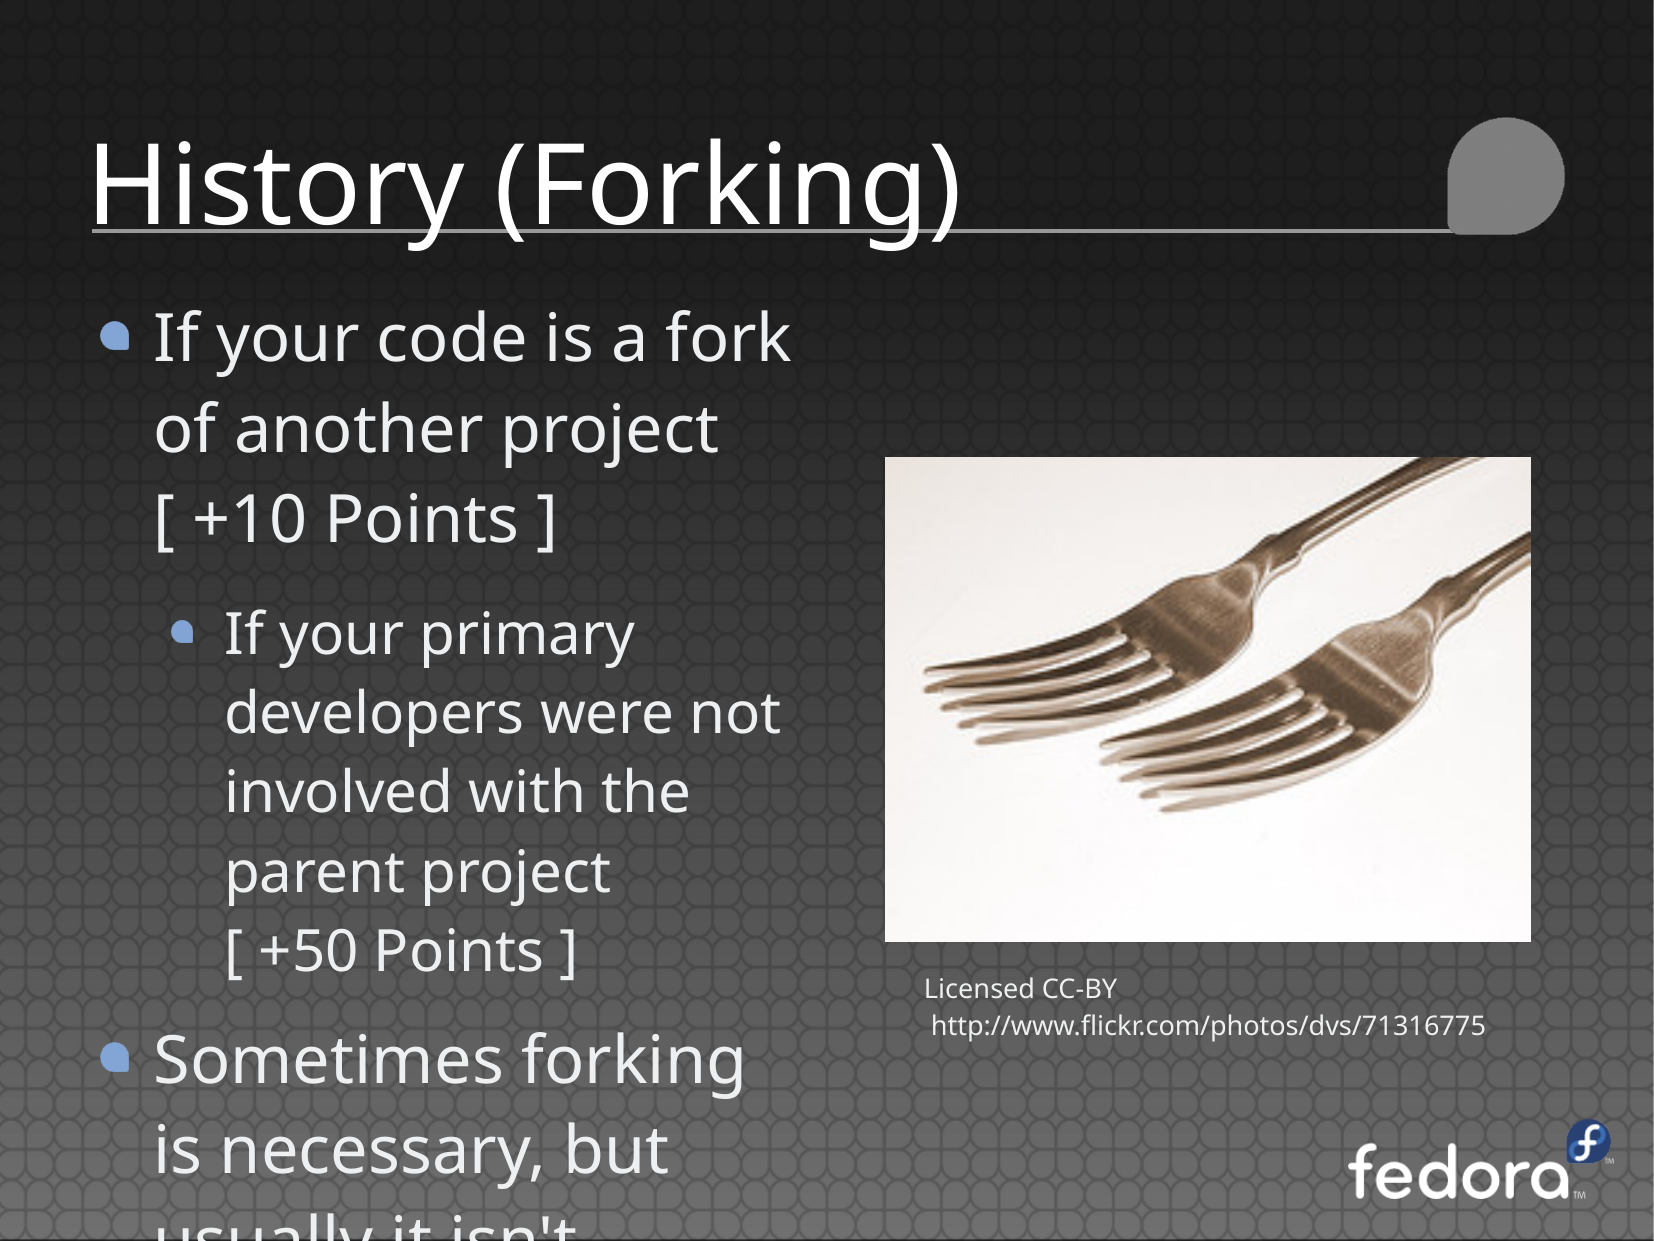

# History (Forking)
If your code is a fork of another project
[ +10 Points ]
If your primary developers were not involved with the parent project
[ +50 Points ]
Sometimes forking is necessary, but usually it isn't.
Licensed CC-BY
 http://www.flickr.com/photos/dvs/71316775